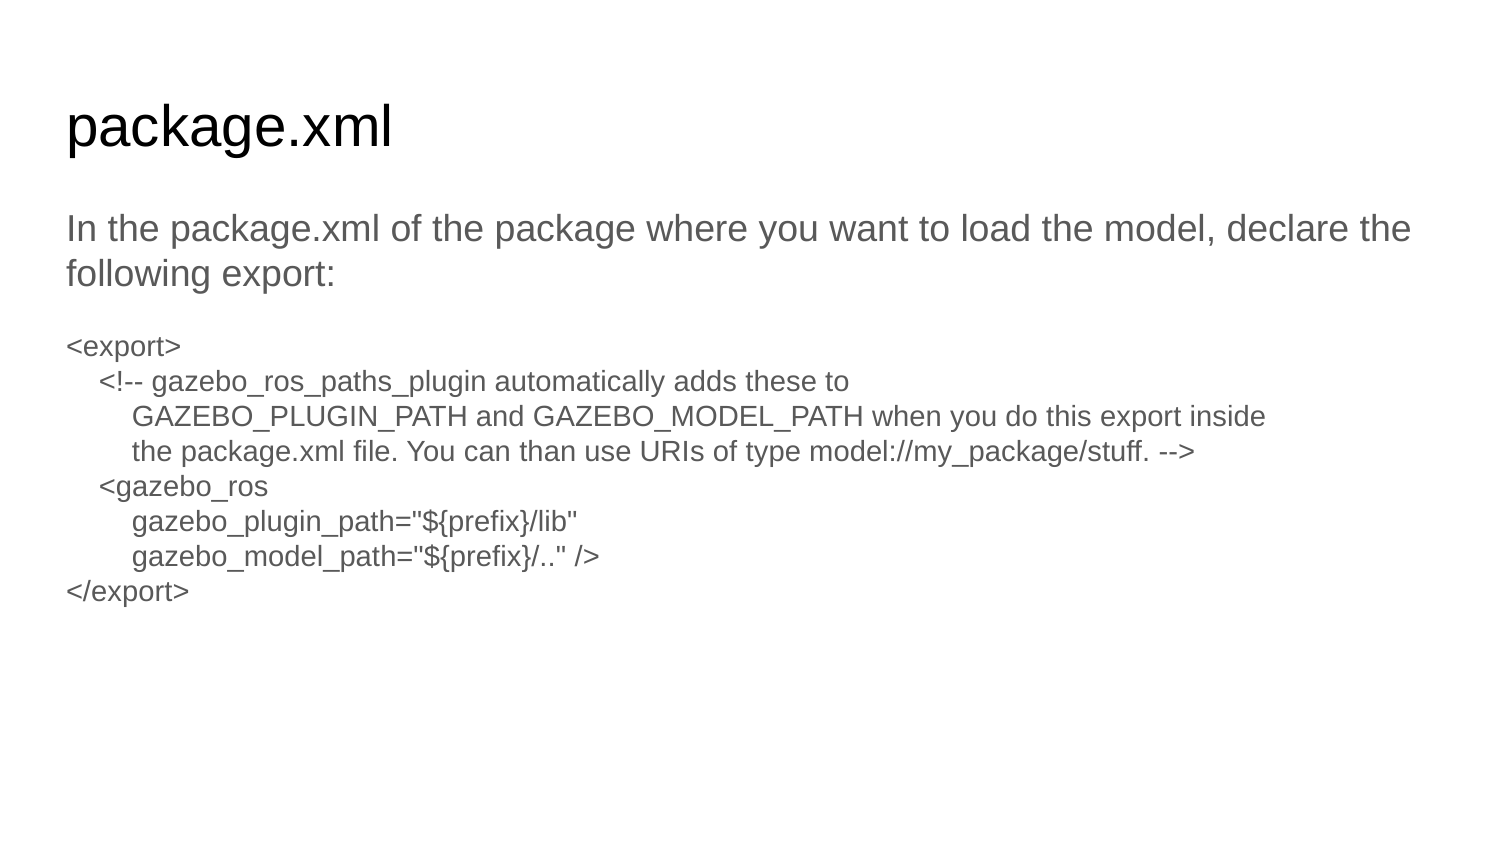

# package.xml
In the package.xml of the package where you want to load the model, declare the following export:
<export>
 <!-- gazebo_ros_paths_plugin automatically adds these to
 GAZEBO_PLUGIN_PATH and GAZEBO_MODEL_PATH when you do this export inside
 the package.xml file. You can than use URIs of type model://my_package/stuff. -->
 <gazebo_ros
 gazebo_plugin_path="${prefix}/lib"
 gazebo_model_path="${prefix}/.." />
</export>